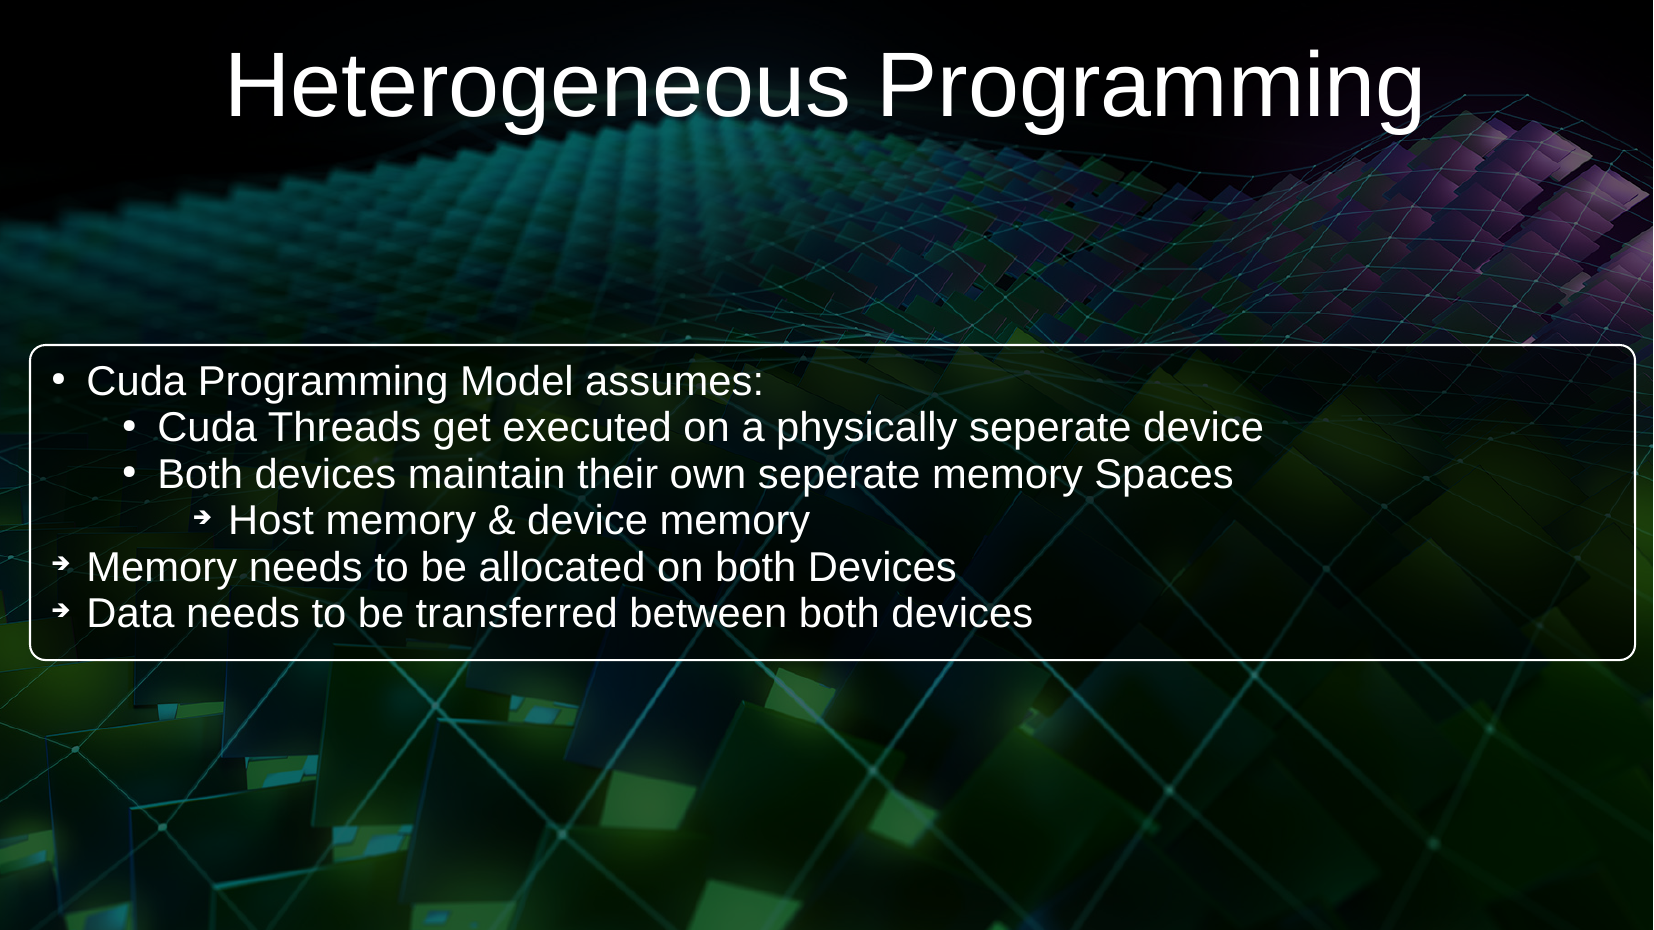

# Heterogeneous Programming
Cuda Programming Model assumes:
Cuda Threads get executed on a physically seperate device
Both devices maintain their own seperate memory Spaces
Host memory & device memory
Memory needs to be allocated on both Devices
Data needs to be transferred between both devices